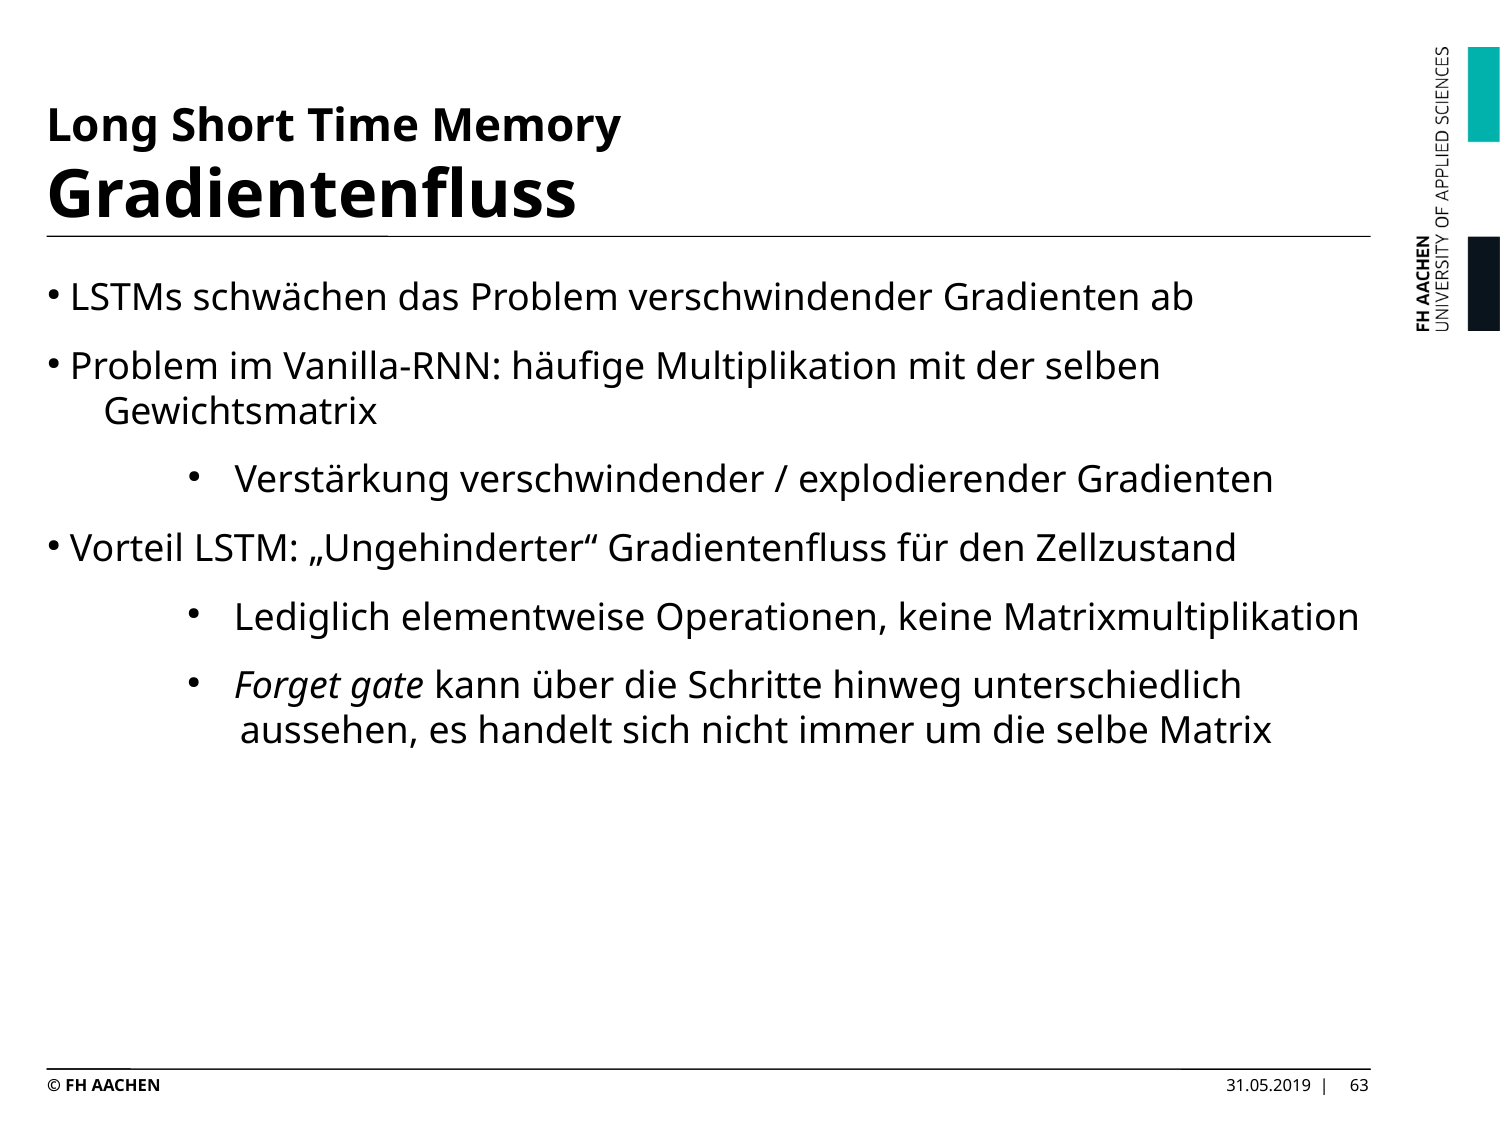

Long Short Time Memory
Gradientenfluss
# LSTMs schwächen das Problem verschwindender Gradienten ab
 Problem im Vanilla-RNN: häufige Multiplikation mit der selben Gewichtsmatrix
Verstärkung verschwindender / explodierender Gradienten
 Vorteil LSTM: „Ungehinderter“ Gradientenfluss für den Zellzustand
Lediglich elementweise Operationen, keine Matrixmultiplikation
Forget gate kann über die Schritte hinweg unterschiedlich aussehen, es handelt sich nicht immer um die selbe Matrix
31.05.2019
63